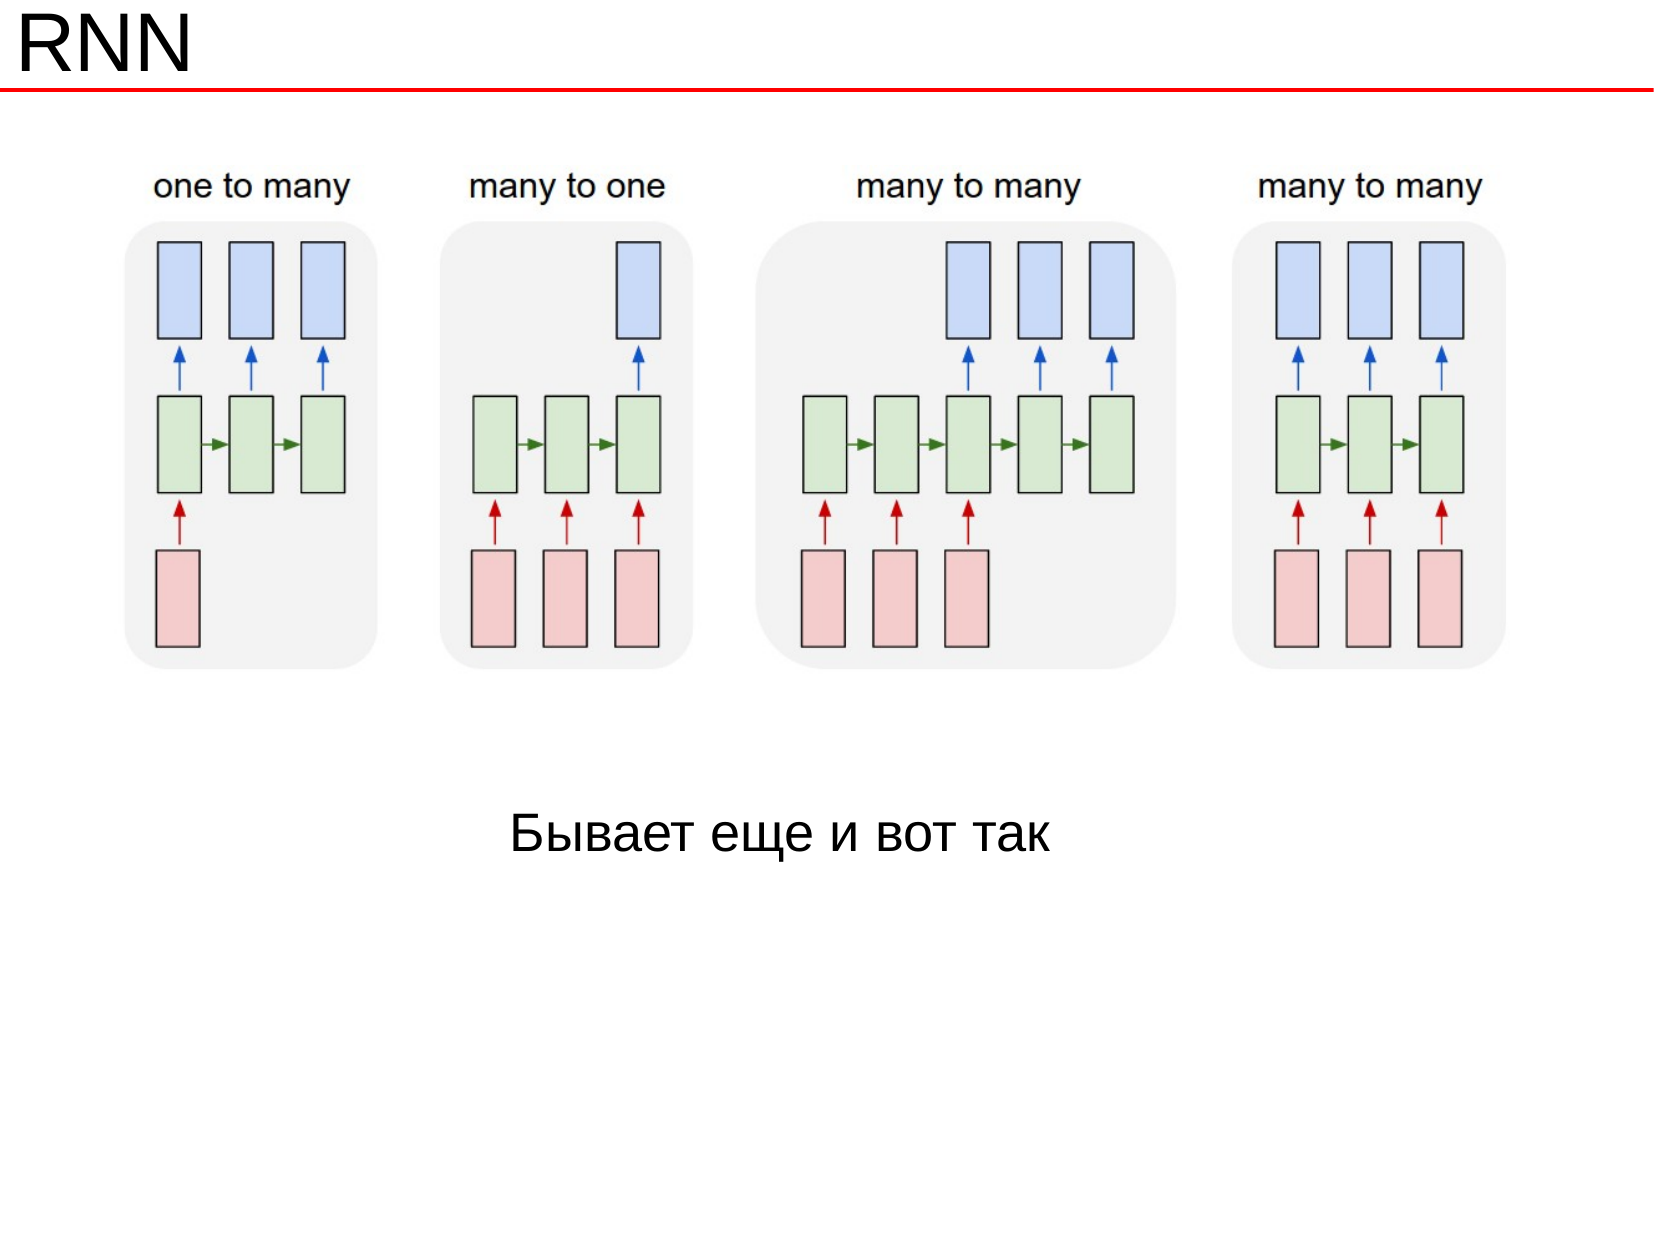

# RNN
Бывает еще и вот так